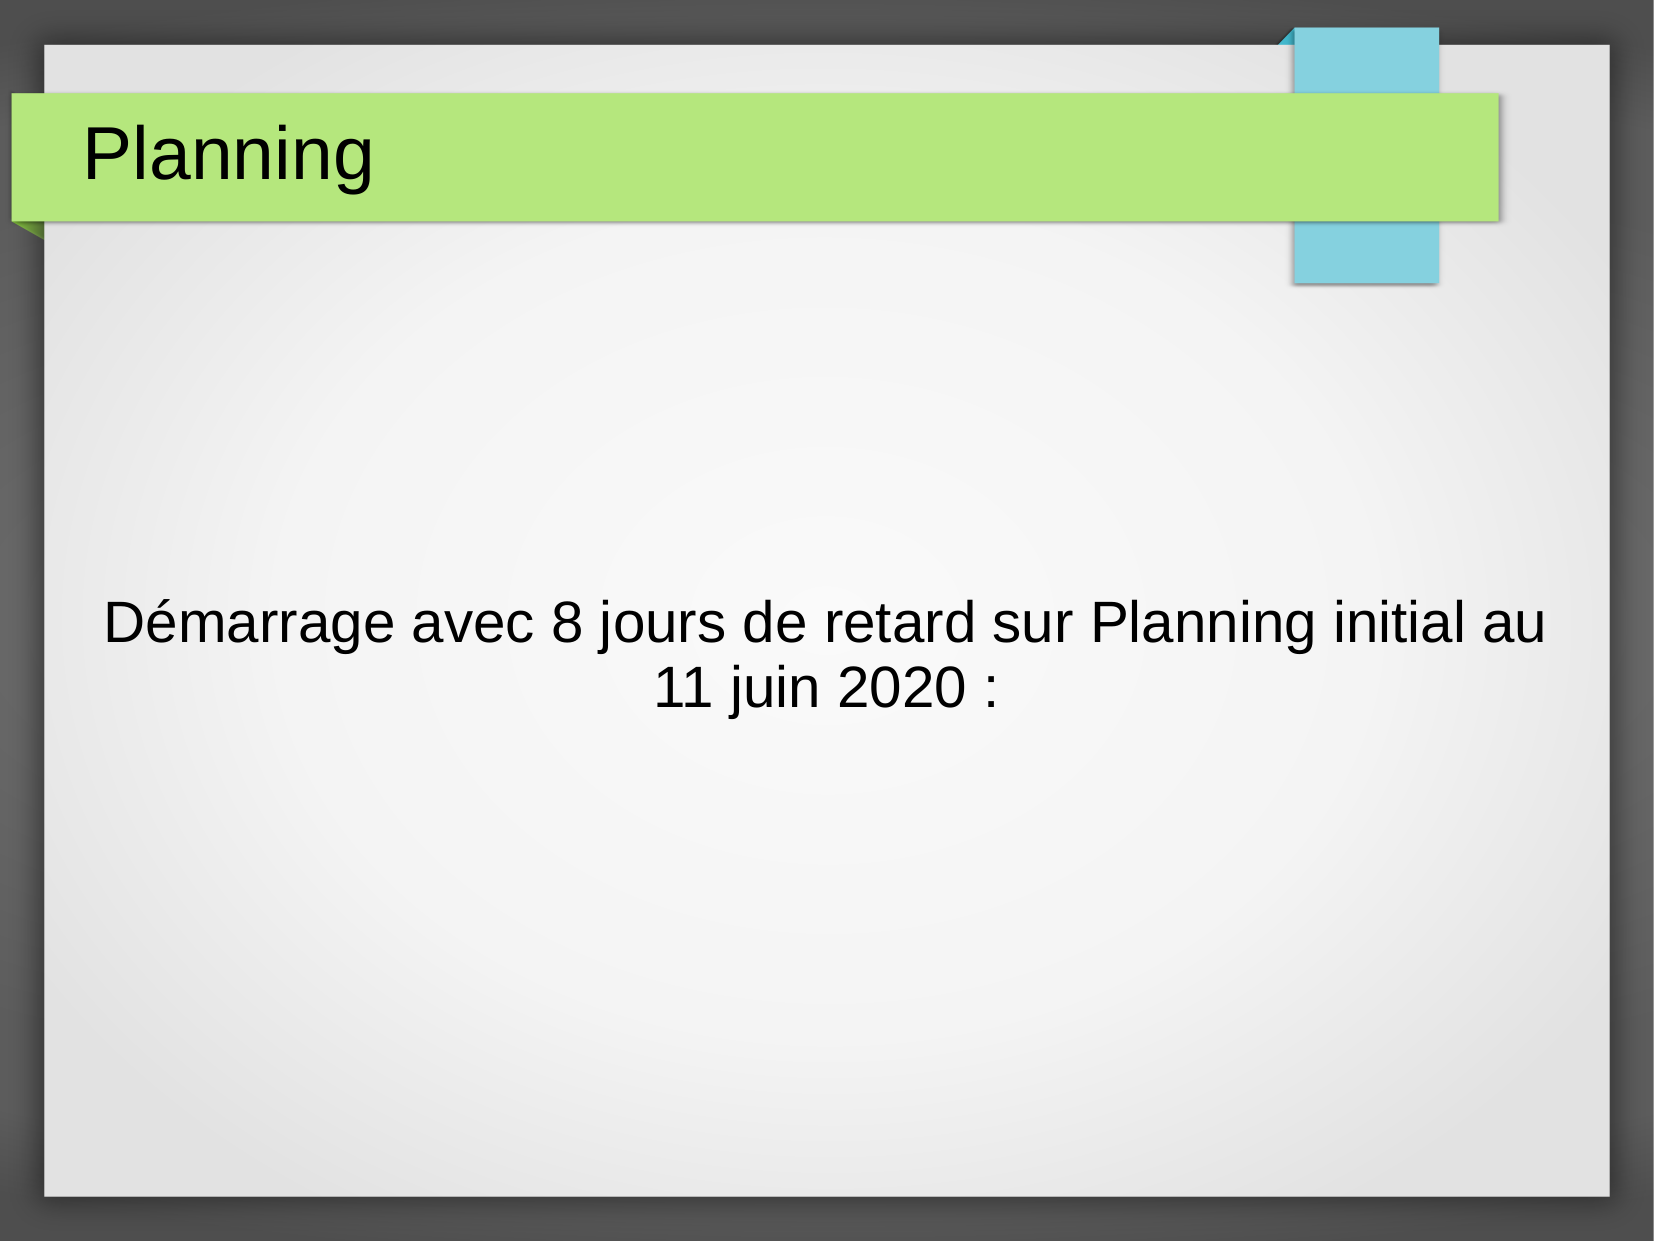

# Planning
Démarrage avec 8 jours de retard sur Planning initial au 11 juin 2020 :